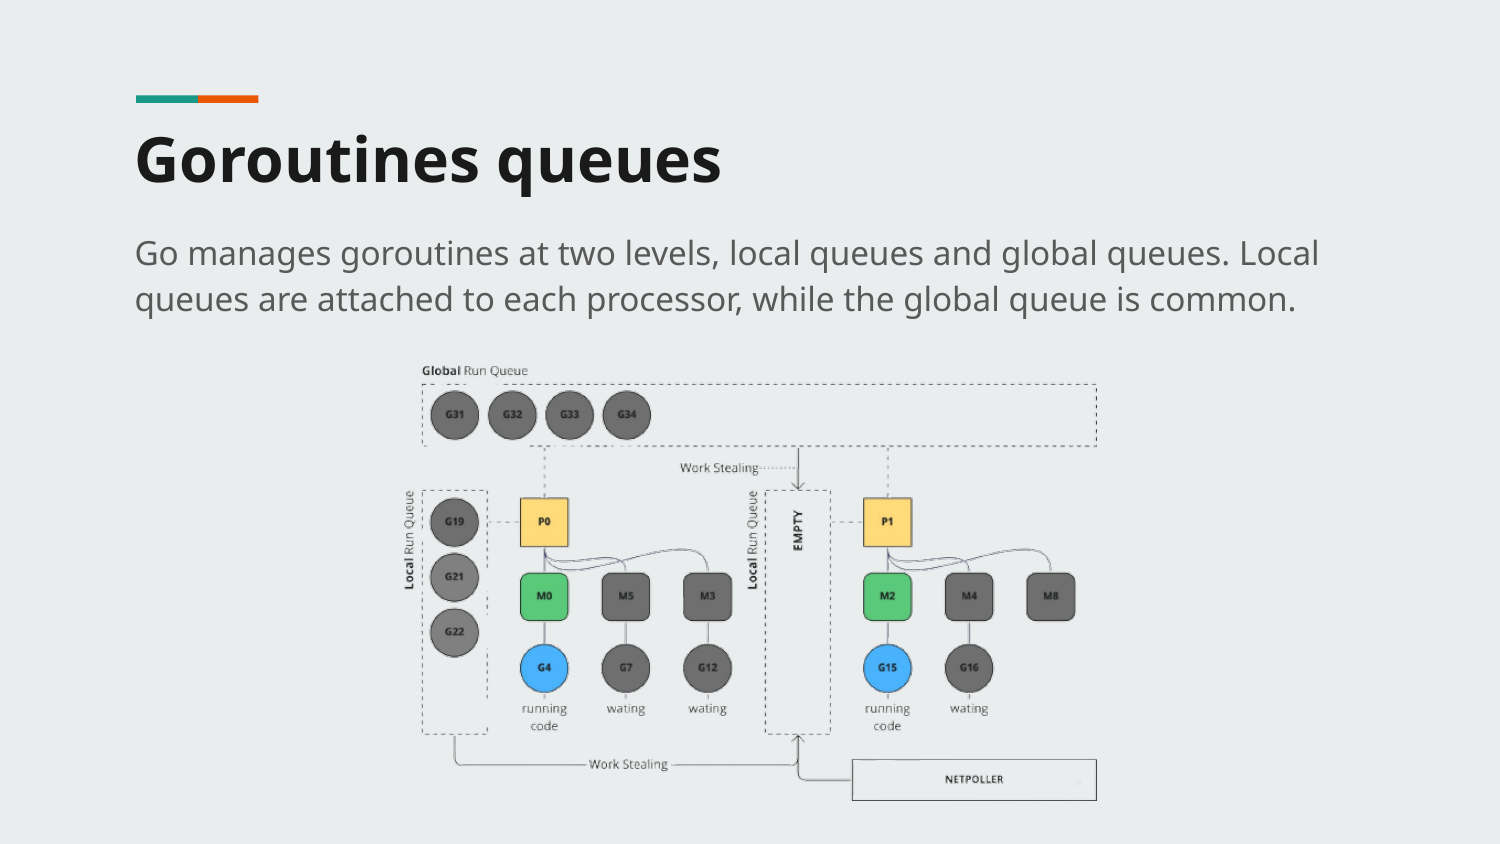

# Goroutines queues
Go manages goroutines at two levels, local queues and global queues. Local queues are attached to each processor, while the global queue is common.